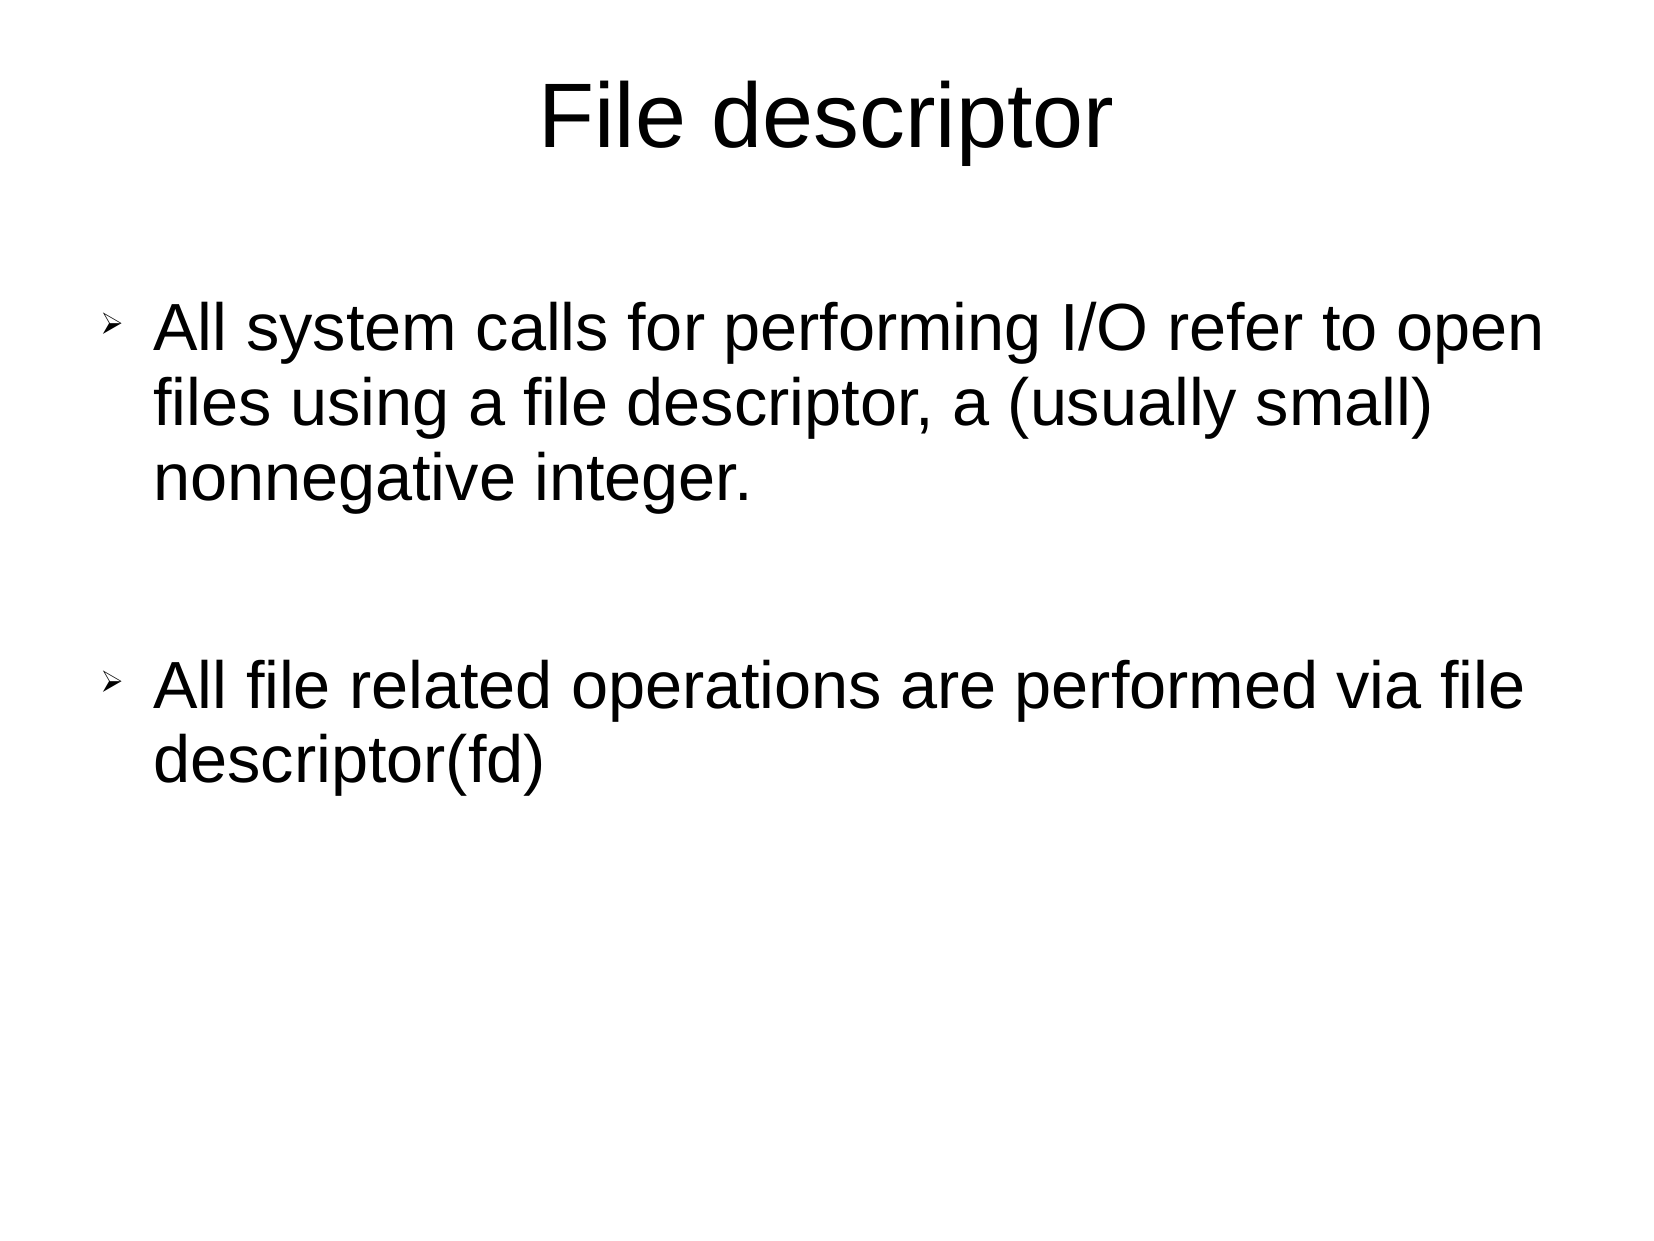

# File descriptor
All system calls for performing I/O refer to open files using a file descriptor, a (usually small) nonnegative integer.
All file related operations are performed via file descriptor(fd)